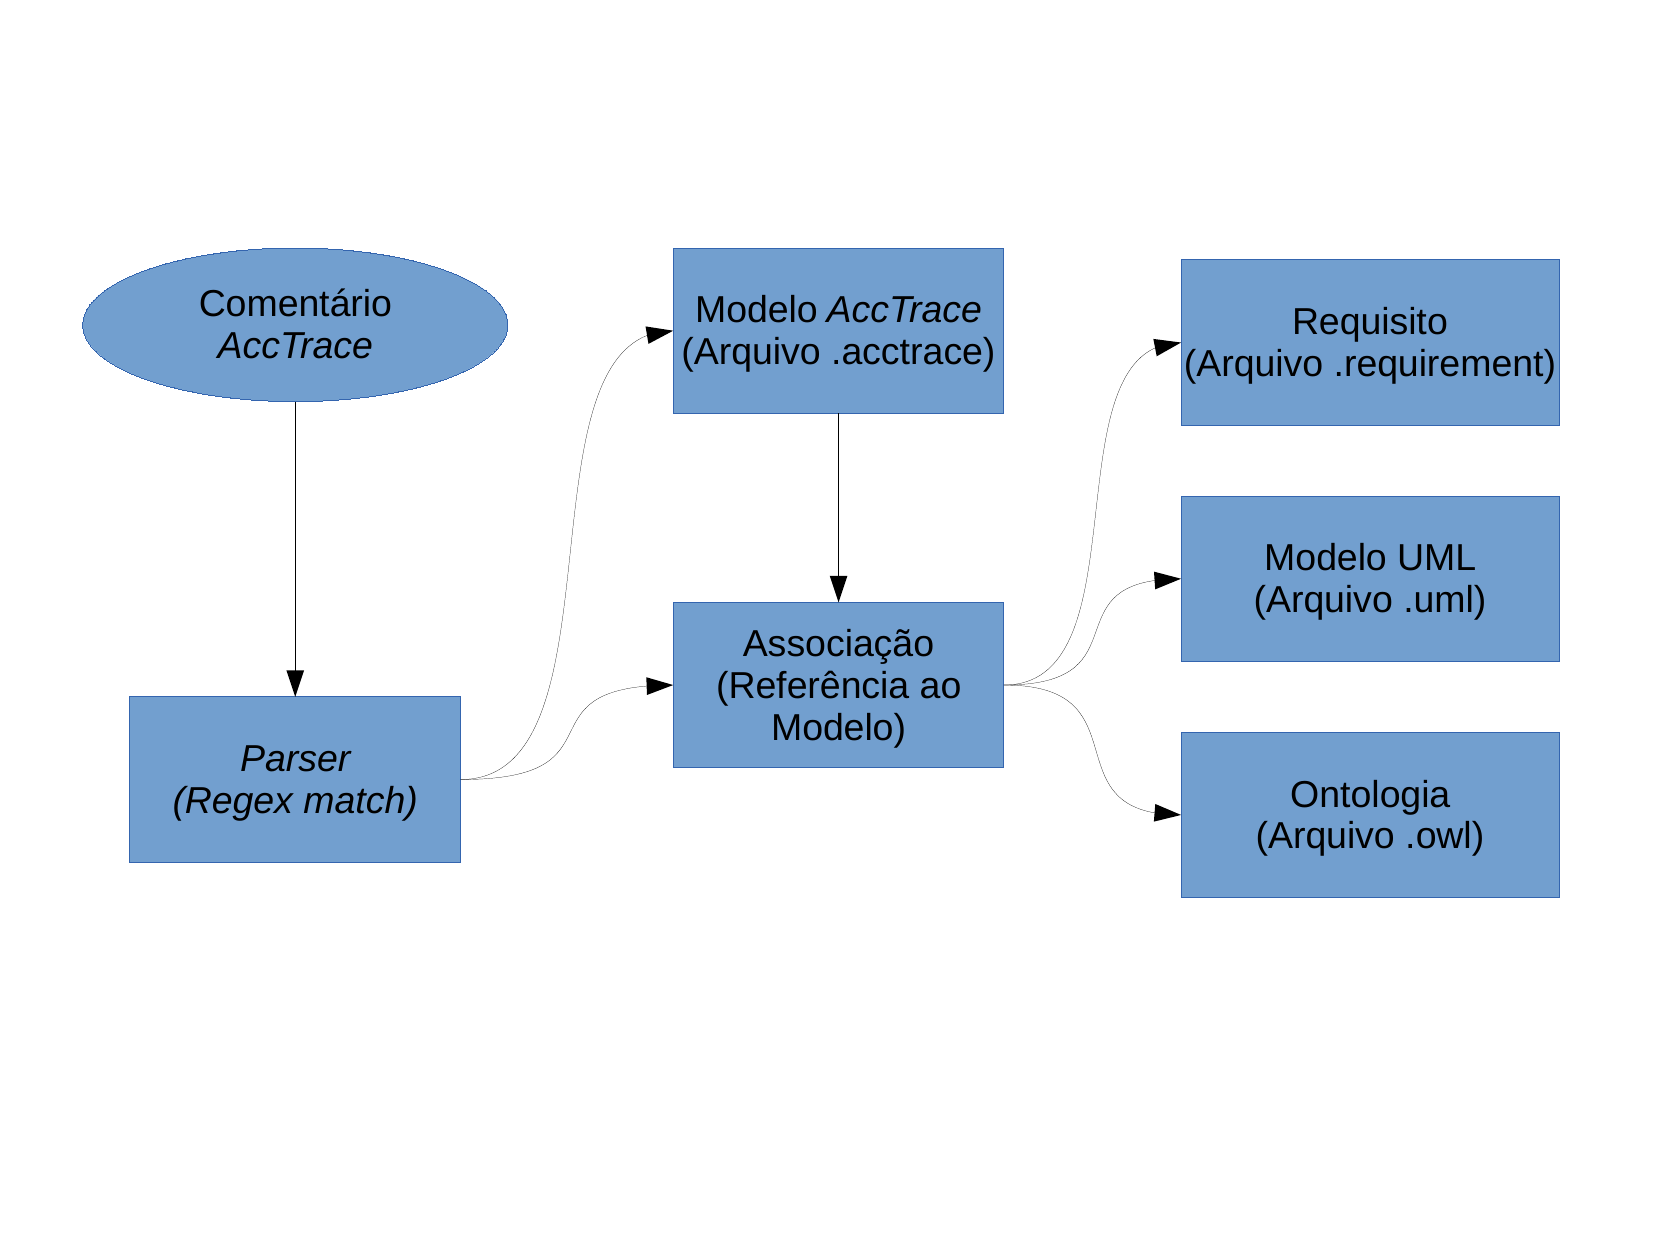

Comentário
AccTrace
Modelo AccTrace
(Arquivo .acctrace)
Requisito
(Arquivo .requirement)
Modelo UML
(Arquivo .uml)
Associação
(Referência ao
Modelo)
Parser
(Regex match)
Ontologia
(Arquivo .owl)